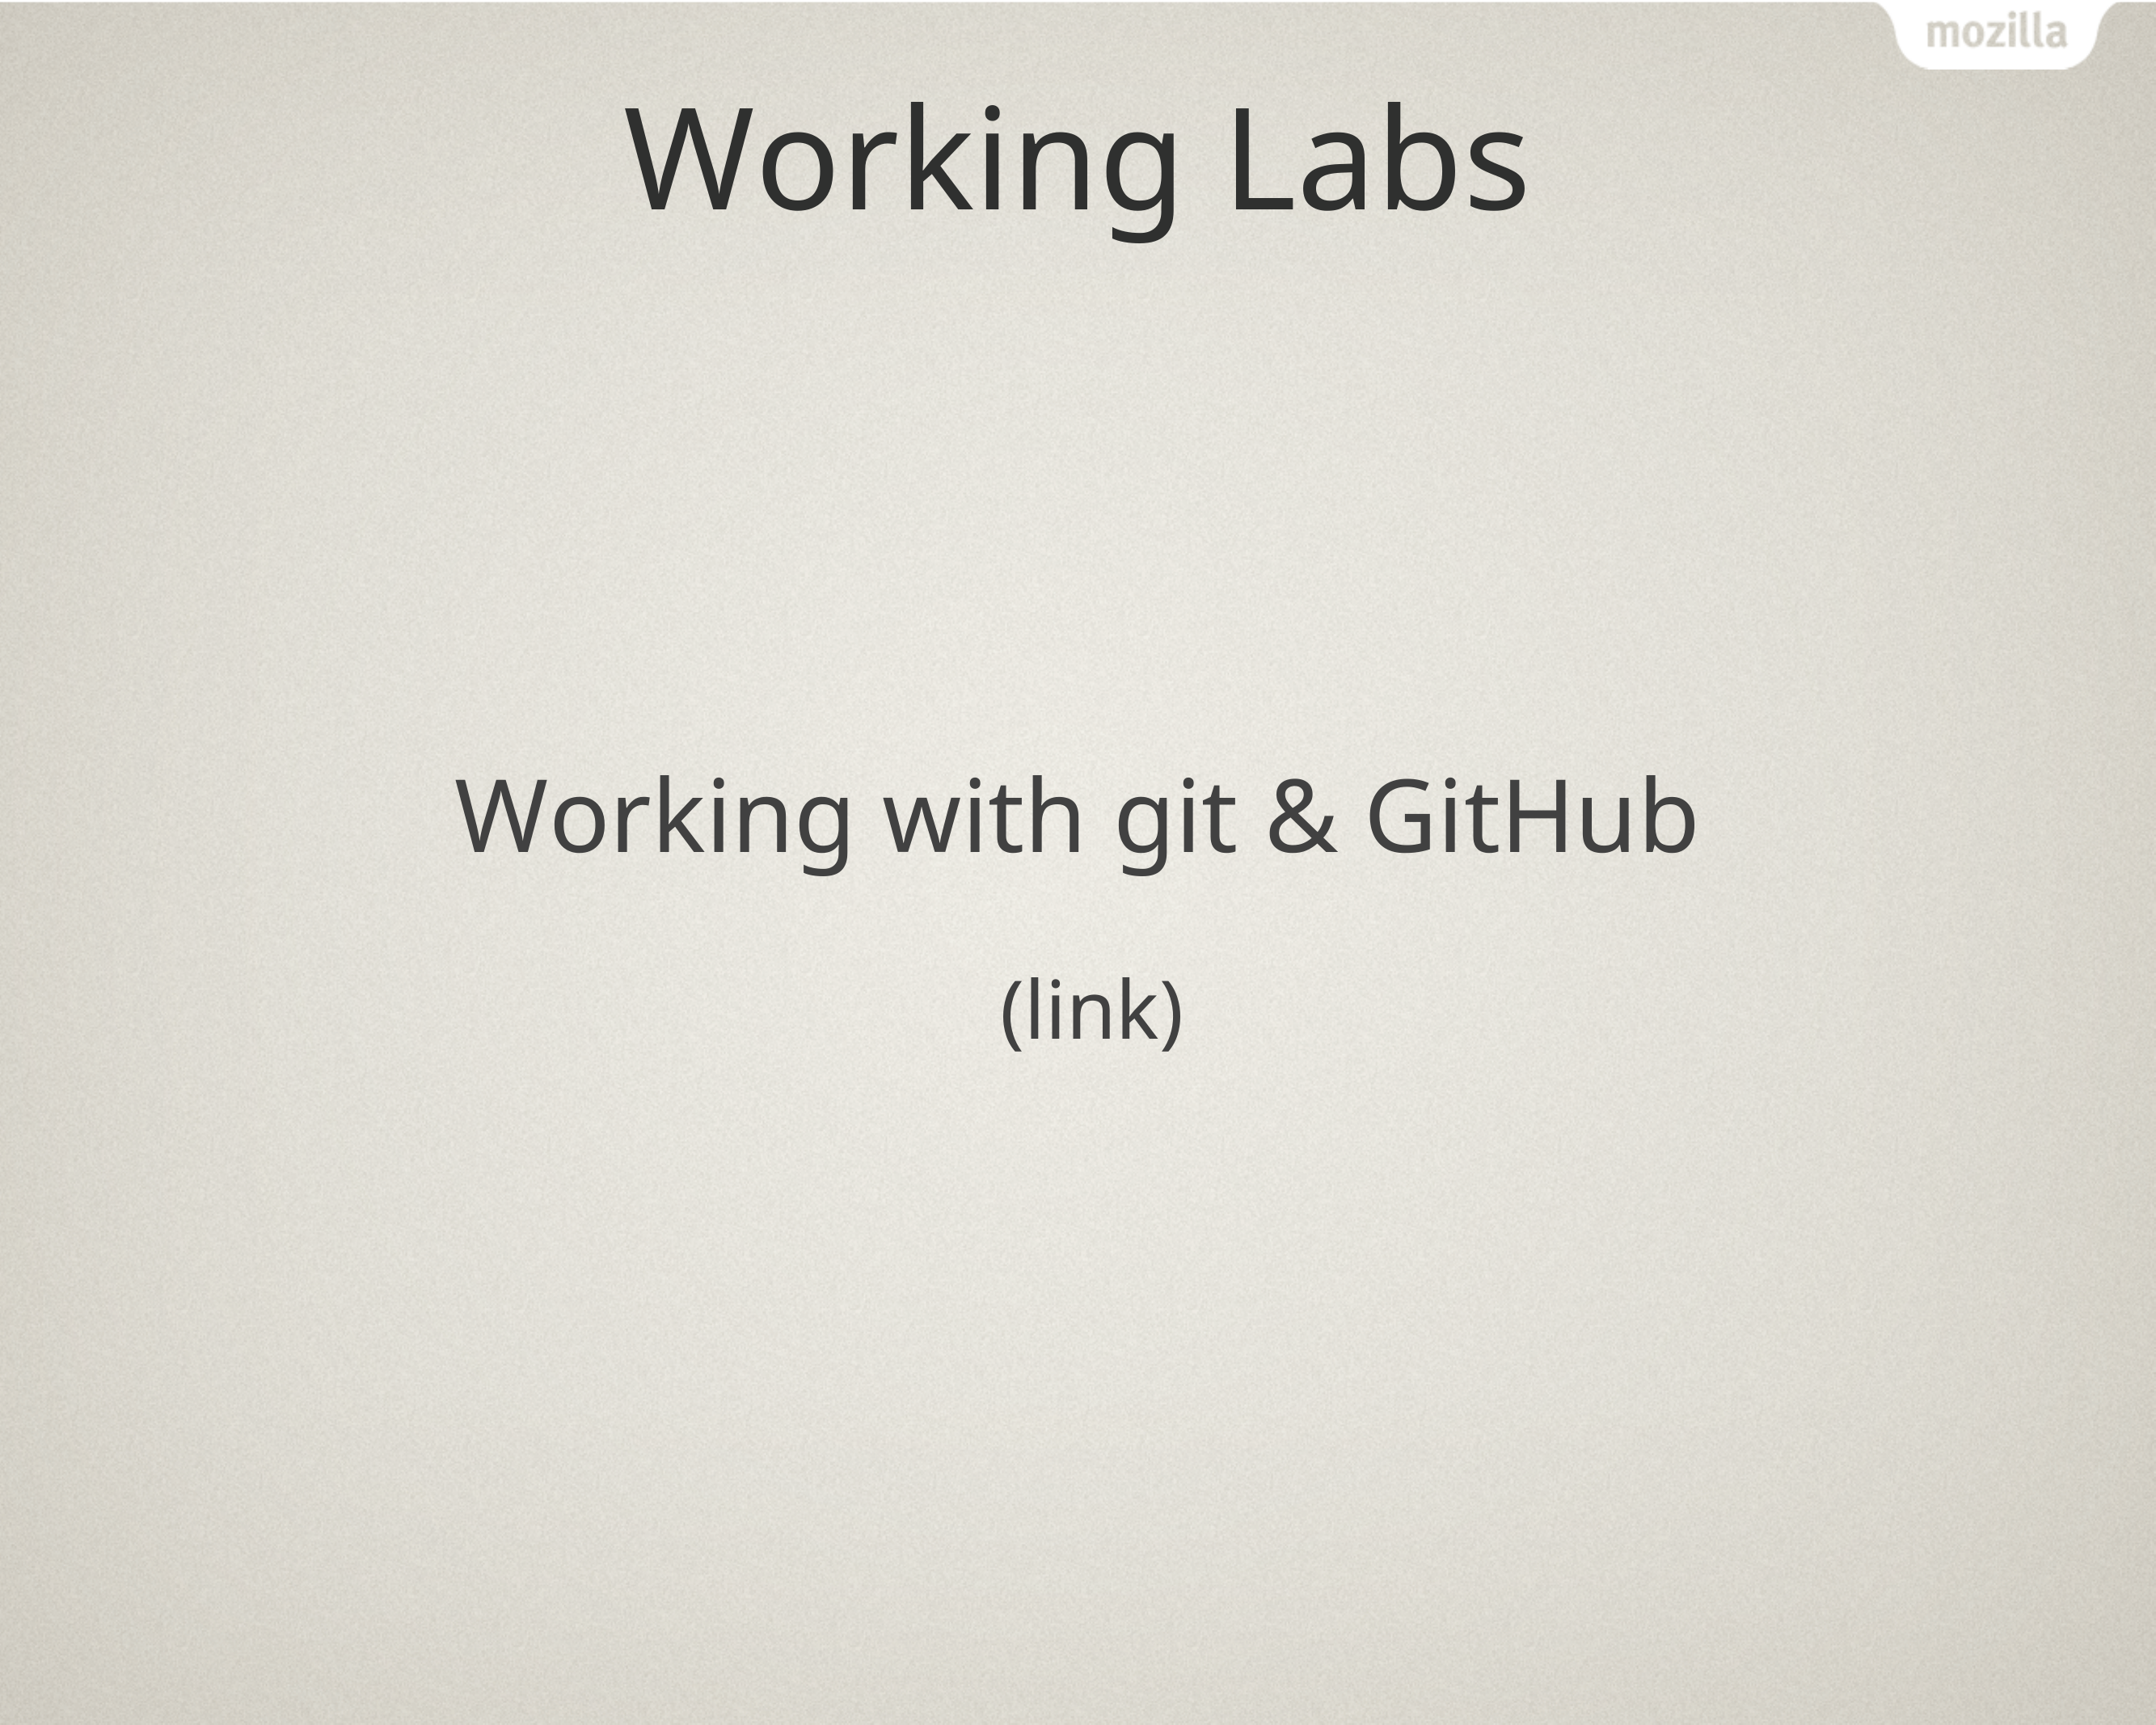

# Working Labs
Working with git & GitHub
(link)